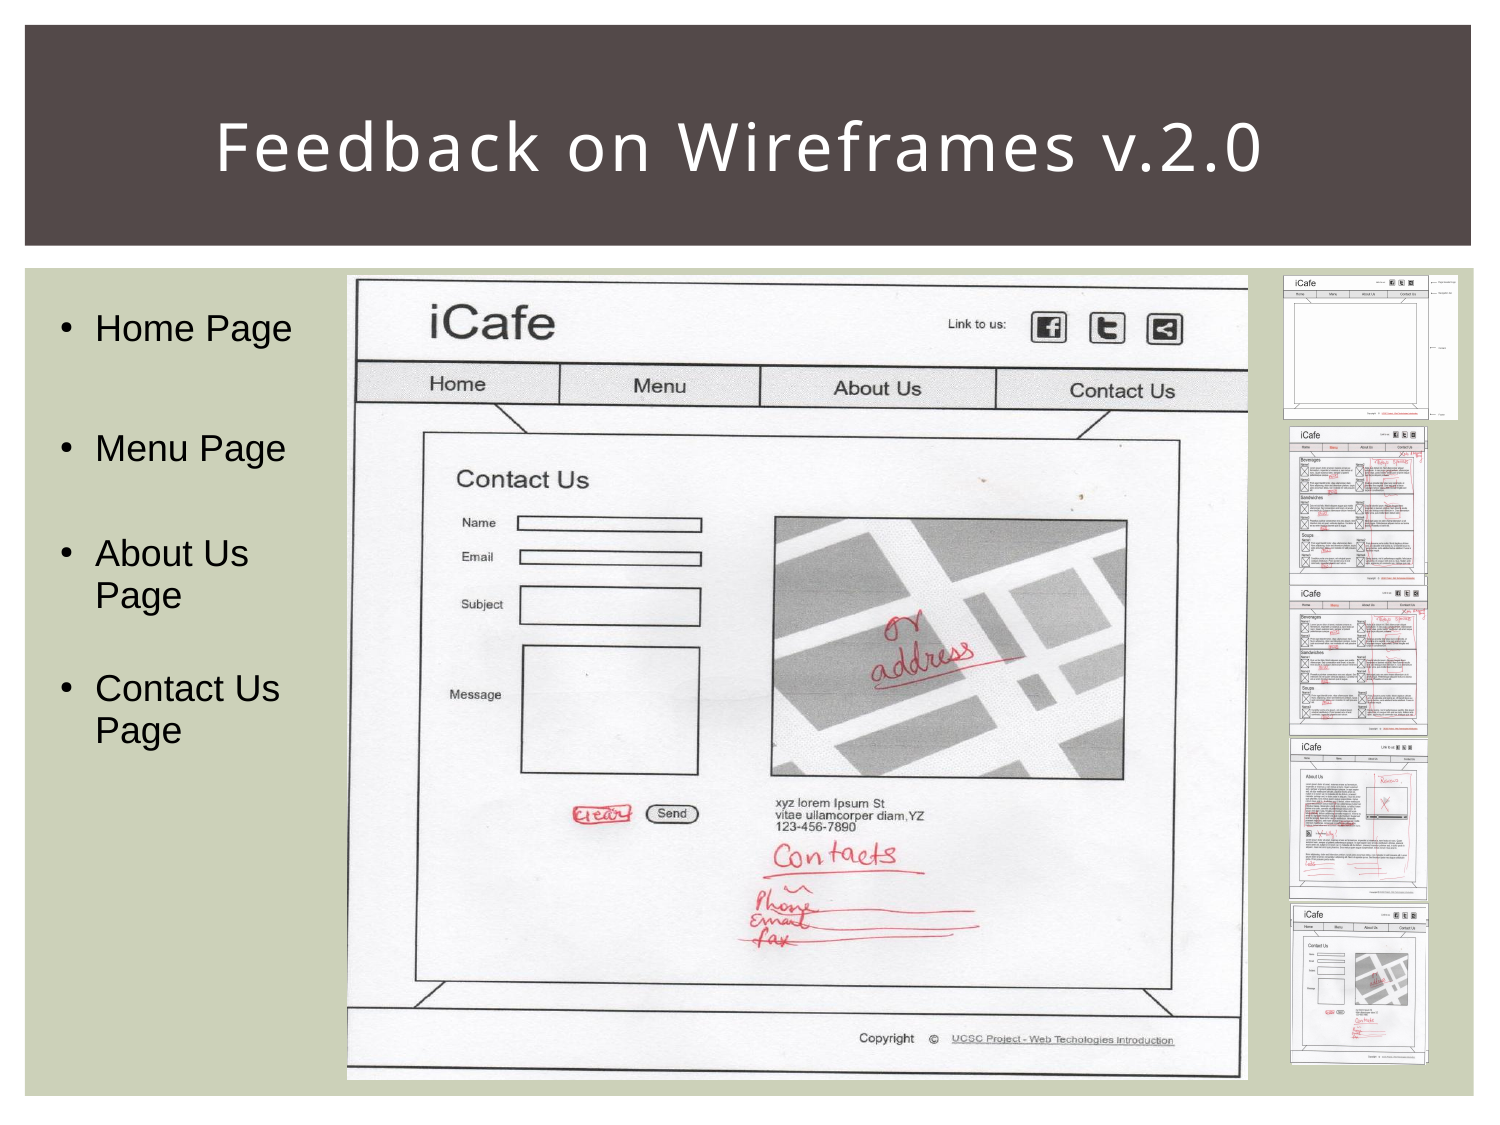

# Feedback on Wireframes v.2.0
Home Page
Menu Page
About Us Page
Got feedback on the wireframes from the client
Contact Us Page